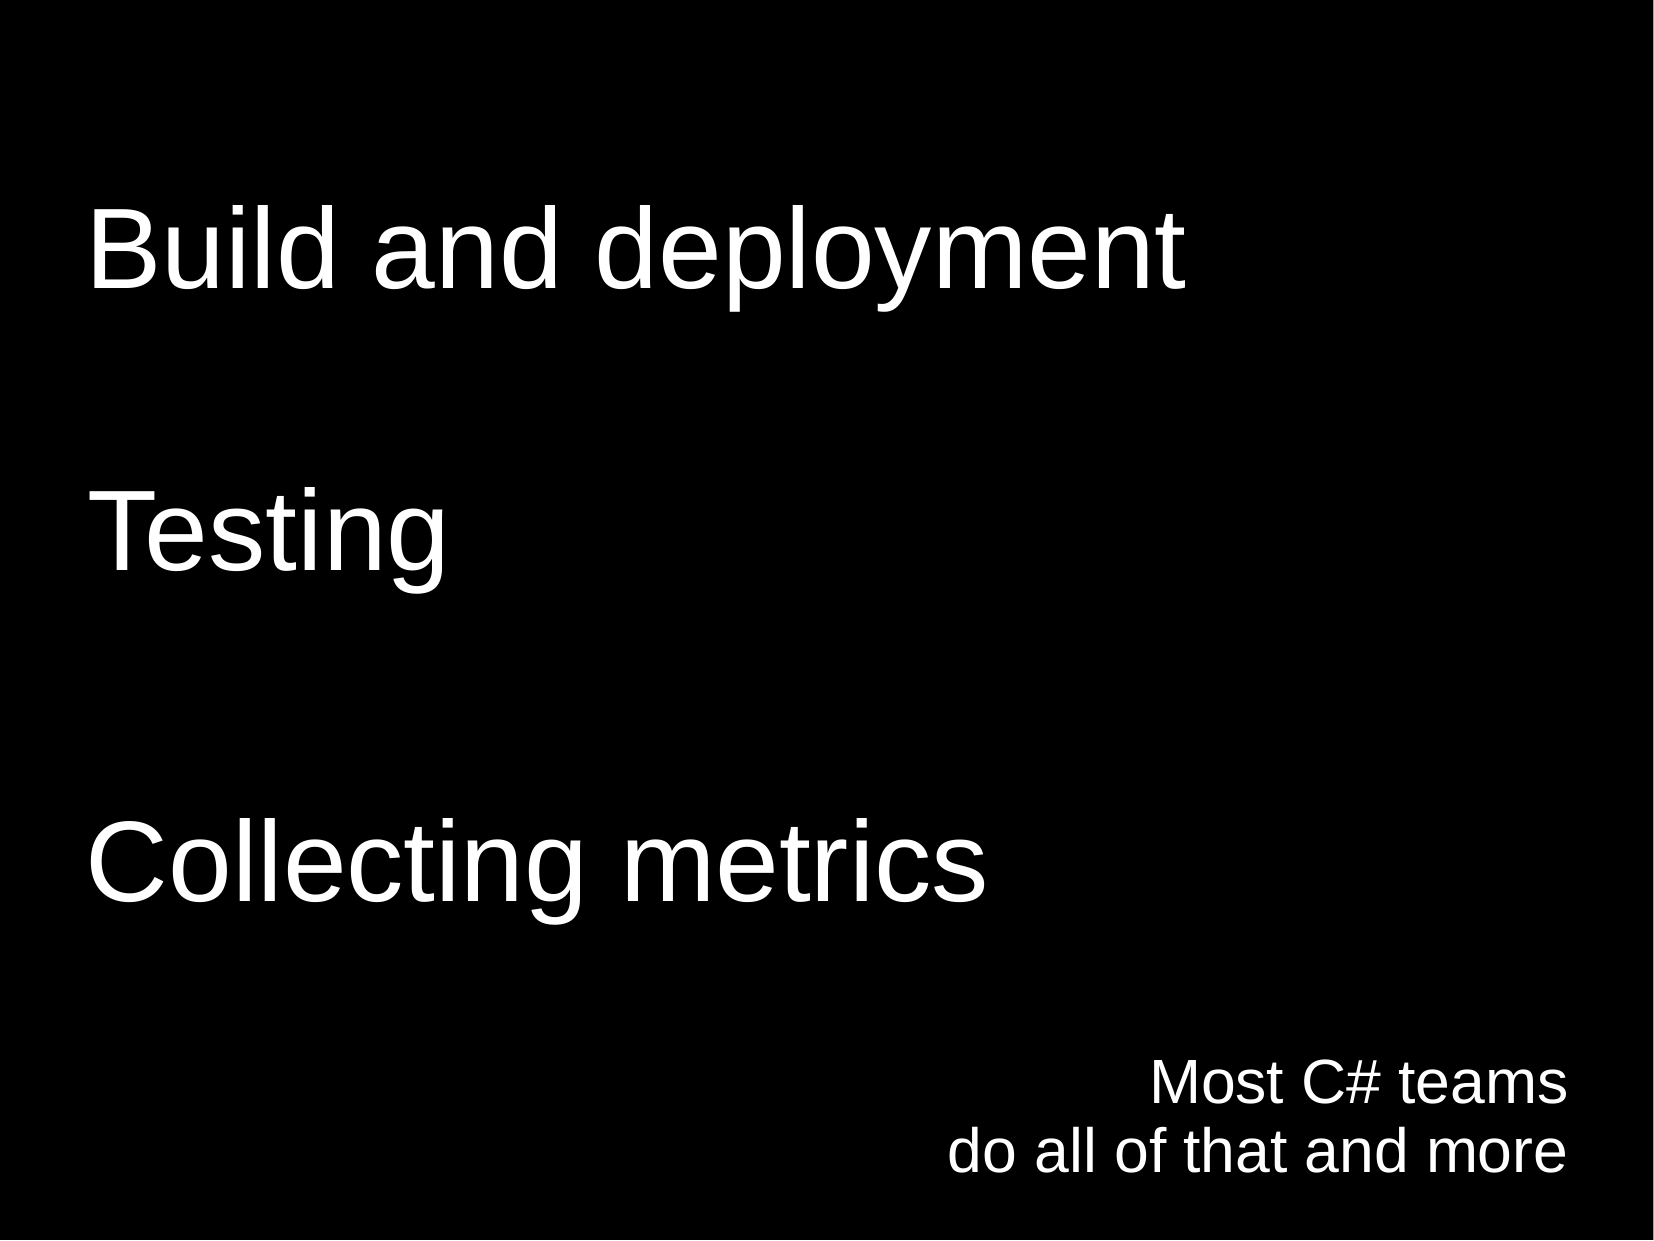

Build and deployment
Testing
Collecting metrics
Most C# teams
do all of that and more